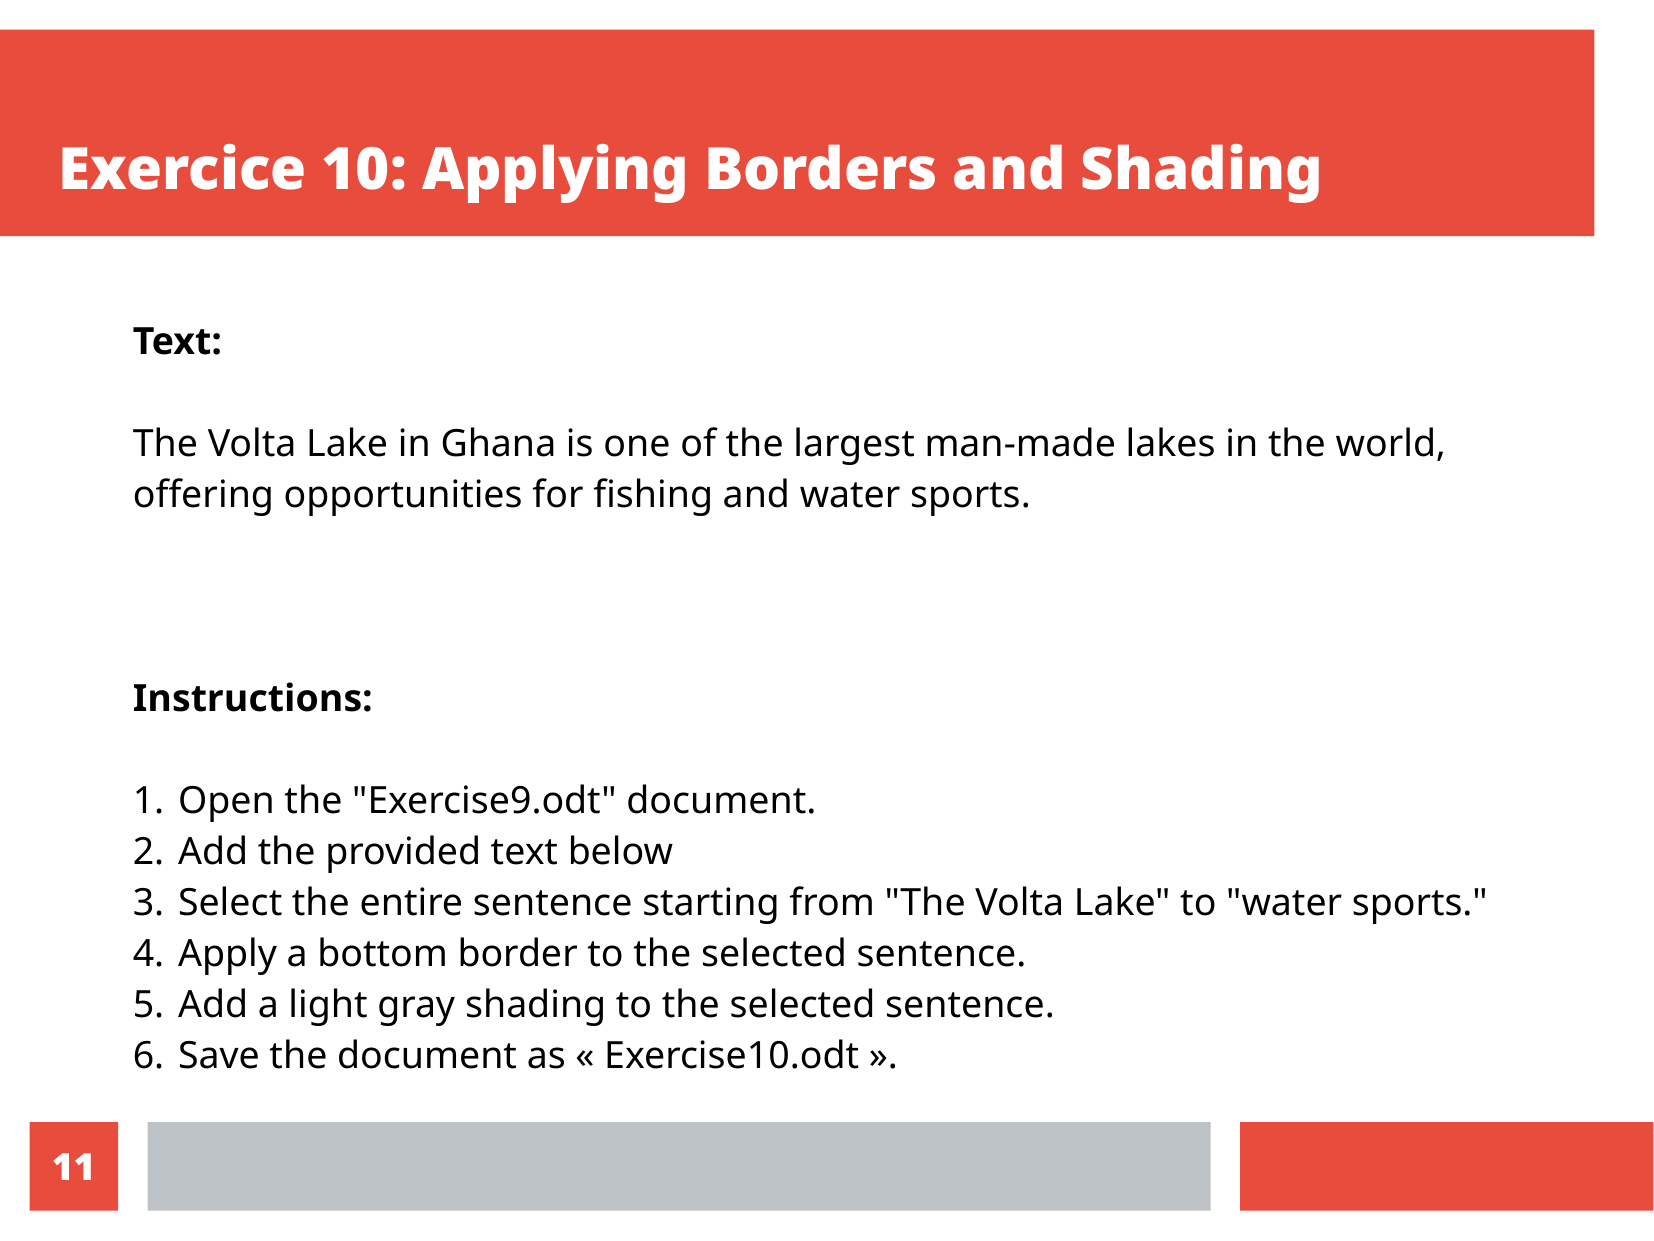

# Exercice 10: Applying Borders and Shading
Text:
The Volta Lake in Ghana is one of the largest man-made lakes in the world, offering opportunities for fishing and water sports.
Instructions:
 Open the "Exercise9.odt" document.
 Add the provided text below
 Select the entire sentence starting from "The Volta Lake" to "water sports."
 Apply a bottom border to the selected sentence.
 Add a light gray shading to the selected sentence.
 Save the document as « Exercise10.odt ».
11